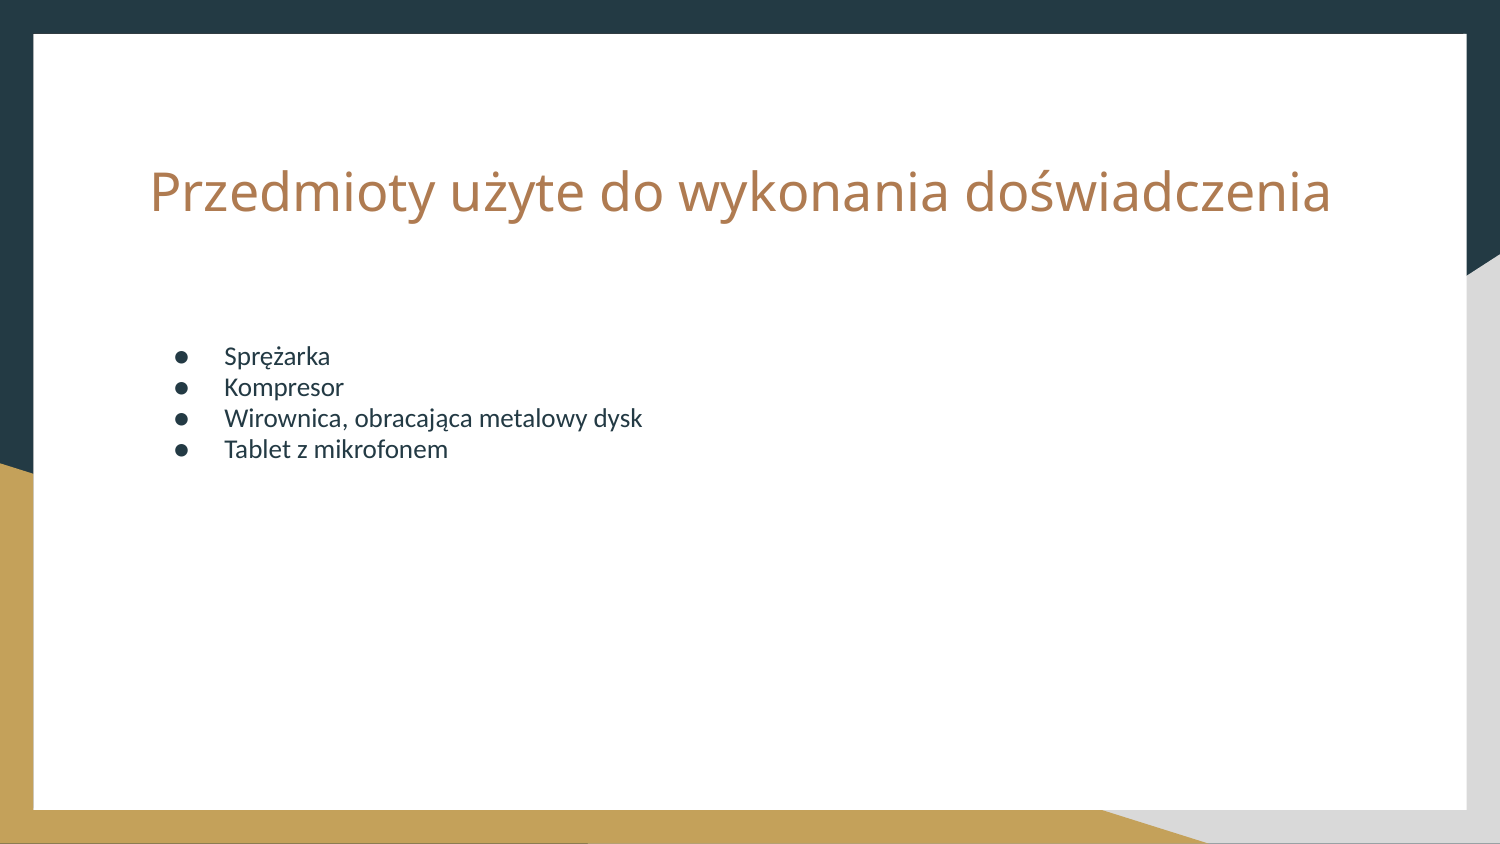

# Przedmioty użyte do wykonania doświadczenia
Sprężarka
Kompresor
Wirownica, obracająca metalowy dysk
Tablet z mikrofonem